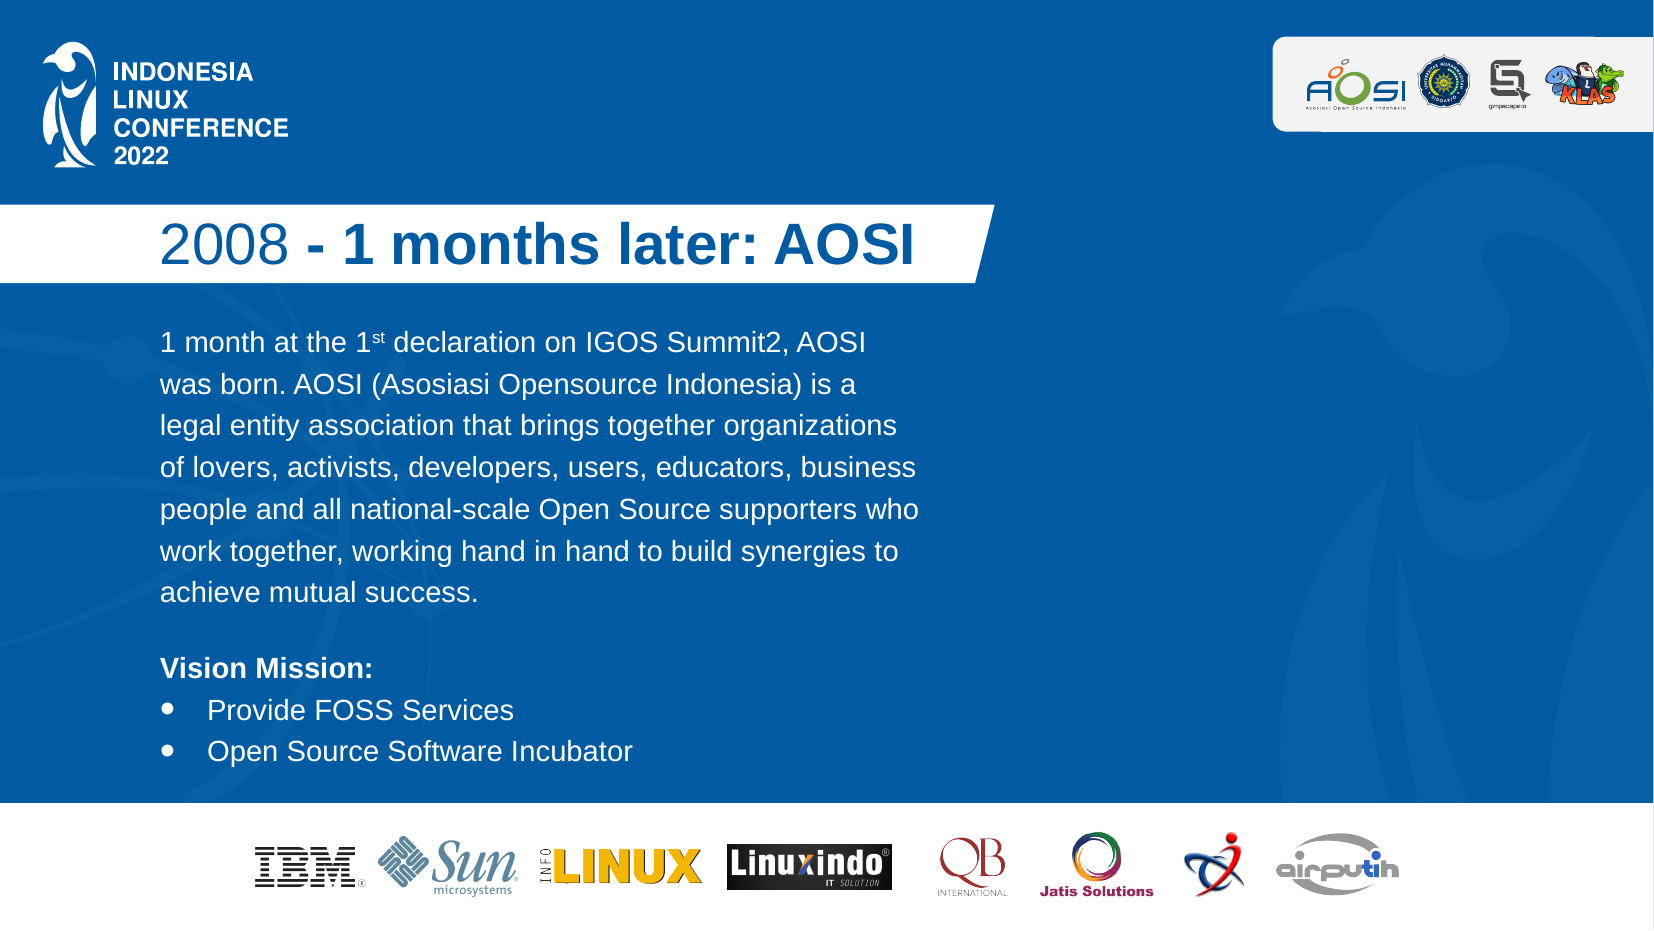

2008 - 1 months later: AOSI
1 month at the 1st declaration on IGOS Summit2, AOSI was born. AOSI (Asosiasi Opensource Indonesia) is a legal entity association that brings together organizations of lovers, activists, developers, users, educators, business people and all national-scale Open Source supporters who work together, working hand in hand to build synergies to achieve mutual success.
Vision Mission:
Provide FOSS Services
Open Source Software Incubator